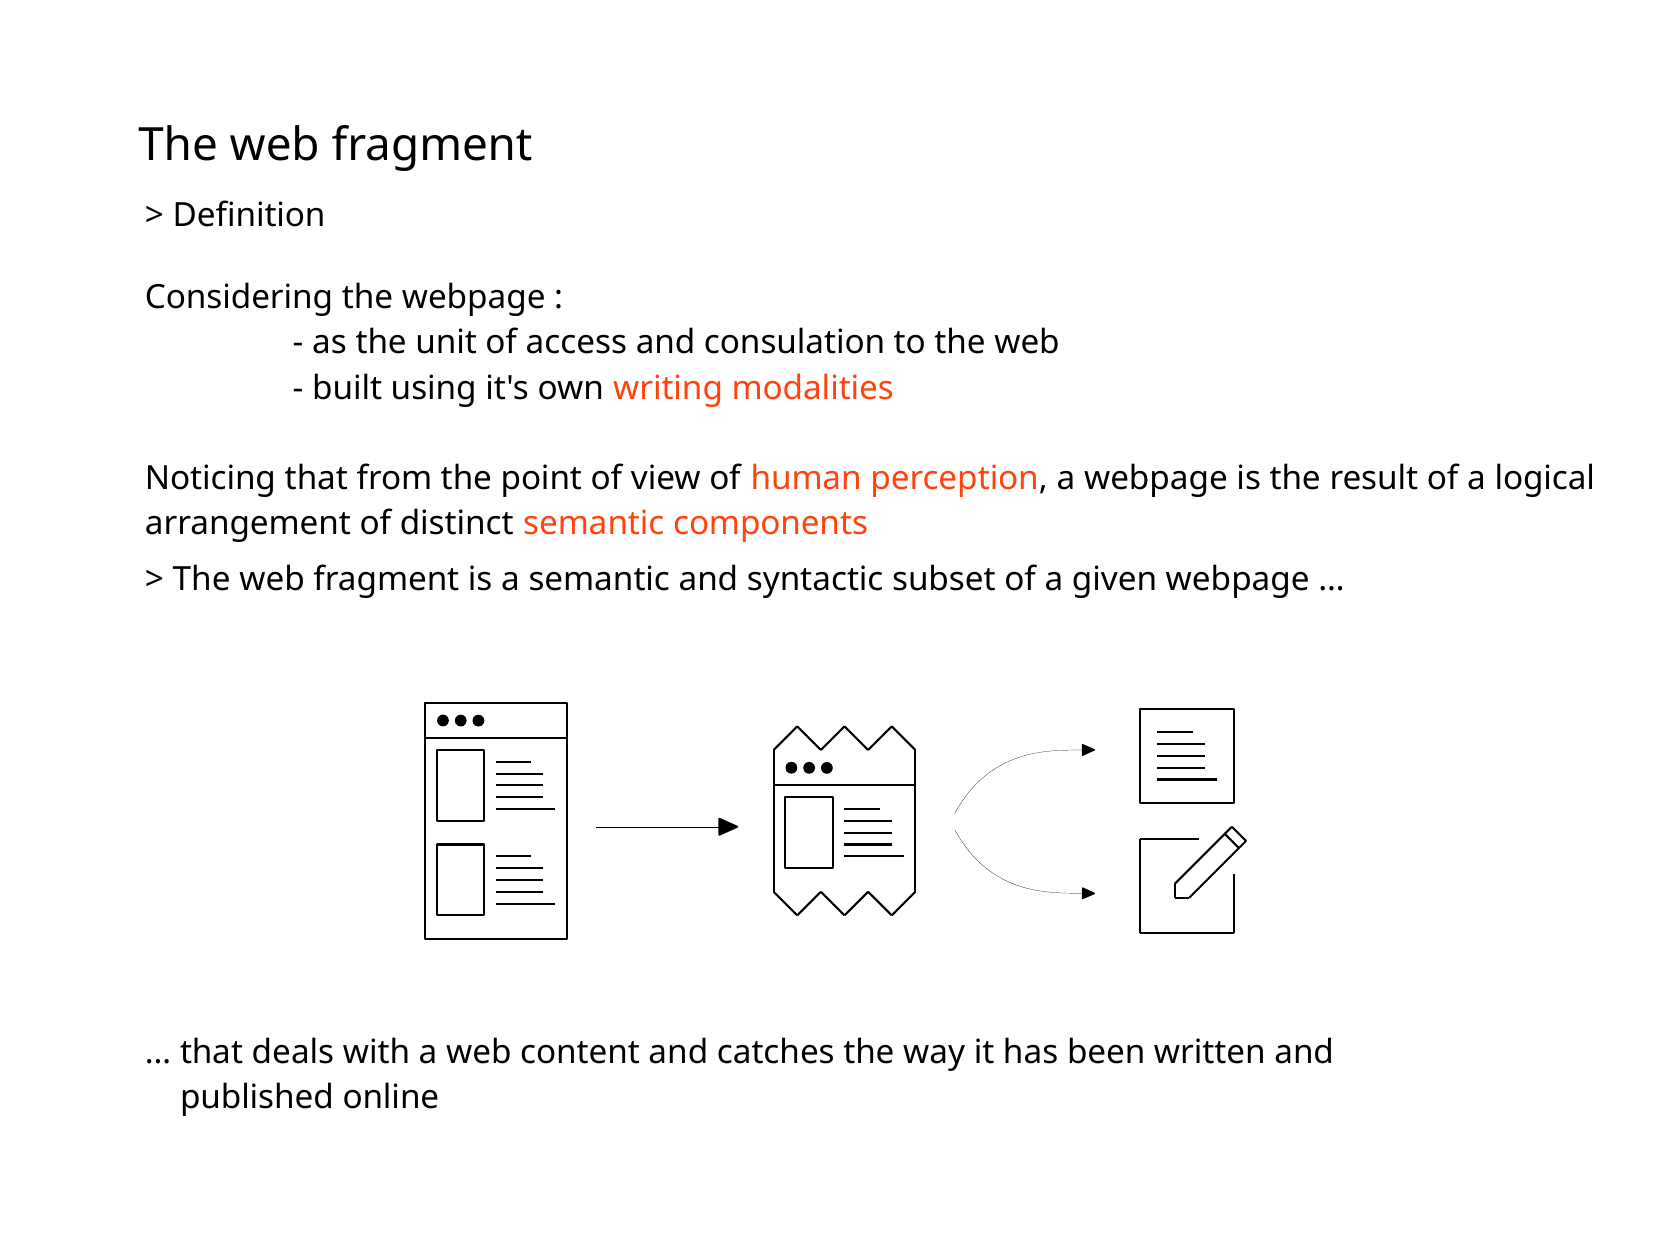

The web fragment
> Definition
Considering the webpage :
 		- as the unit of access and consulation to the web
		- built using it's own writing modalities
Noticing that from the point of view of human perception, a webpage is the result of a logical
arrangement of distinct semantic components
> The web fragment is a semantic and syntactic subset of a given webpage …
… that deals with a web content and catches the way it has been written and
 published online